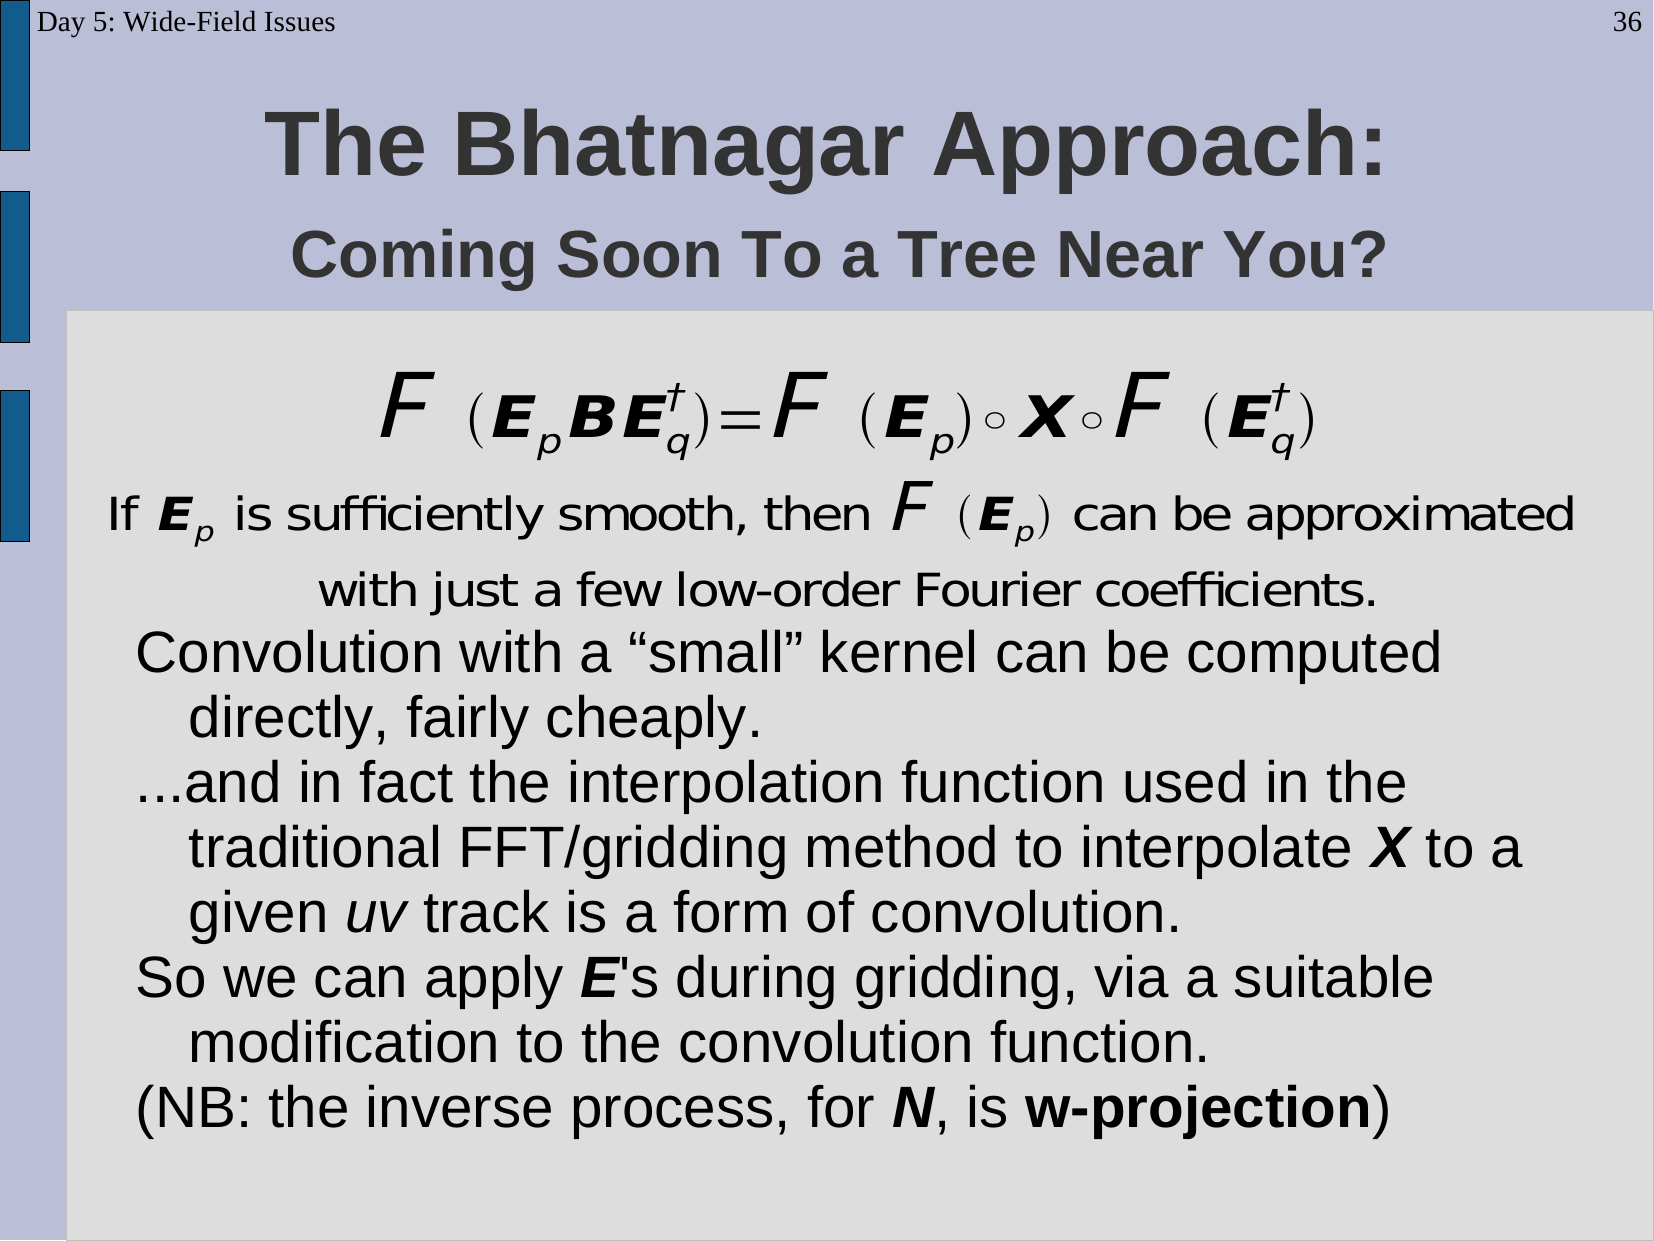

Day 5: Wide-Field Issues
36
# The Bhatnagar Approach: Coming Soon To a Tree Near You?
Convolution with a “small” kernel can be computed directly, fairly cheaply.
...and in fact the interpolation function used in the traditional FFT/gridding method to interpolate X to a given uv track is a form of convolution.
So we can apply E's during gridding, via a suitable modification to the convolution function.
(NB: the inverse process, for N, is w-projection)